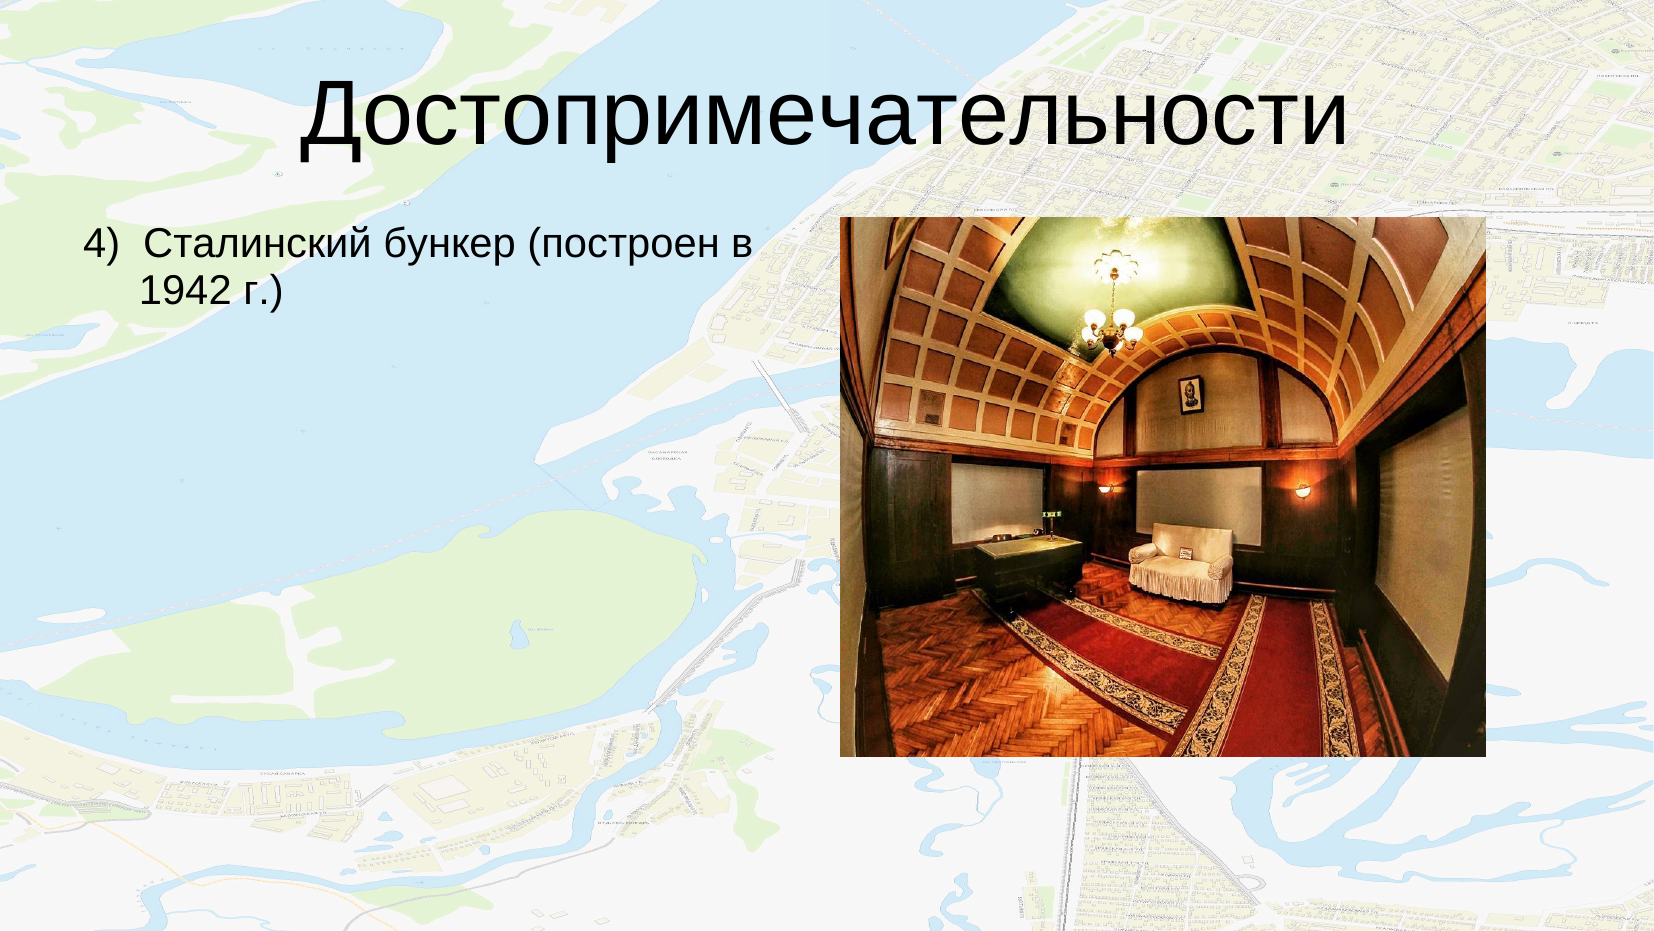

# Достопримечательности
 Сталинский бункер (построен в 1942 г.)